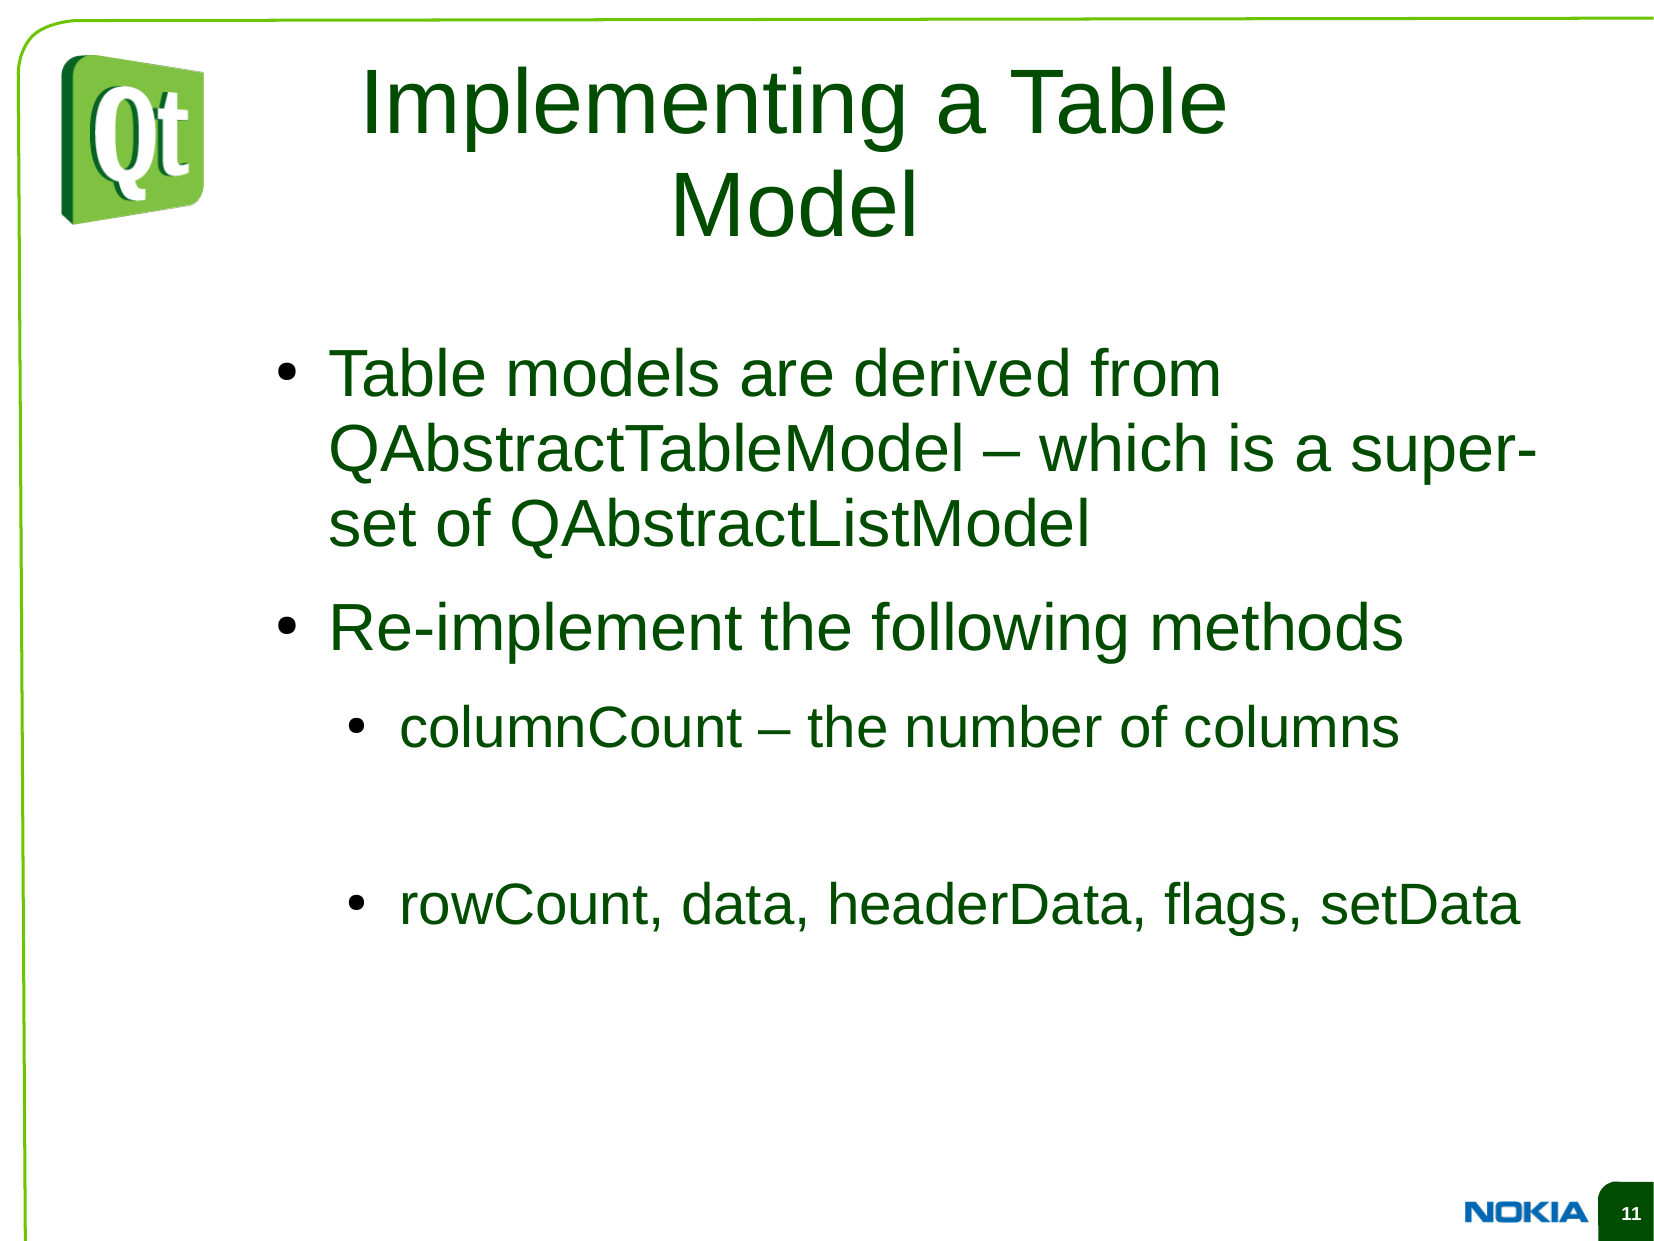

# Implementing a Table Model
Table models are derived from QAbstractTableModel – which is a super-set of QAbstractListModel
Re-implement the following methods
columnCount – the number of columns
rowCount, data, headerData, flags, setData